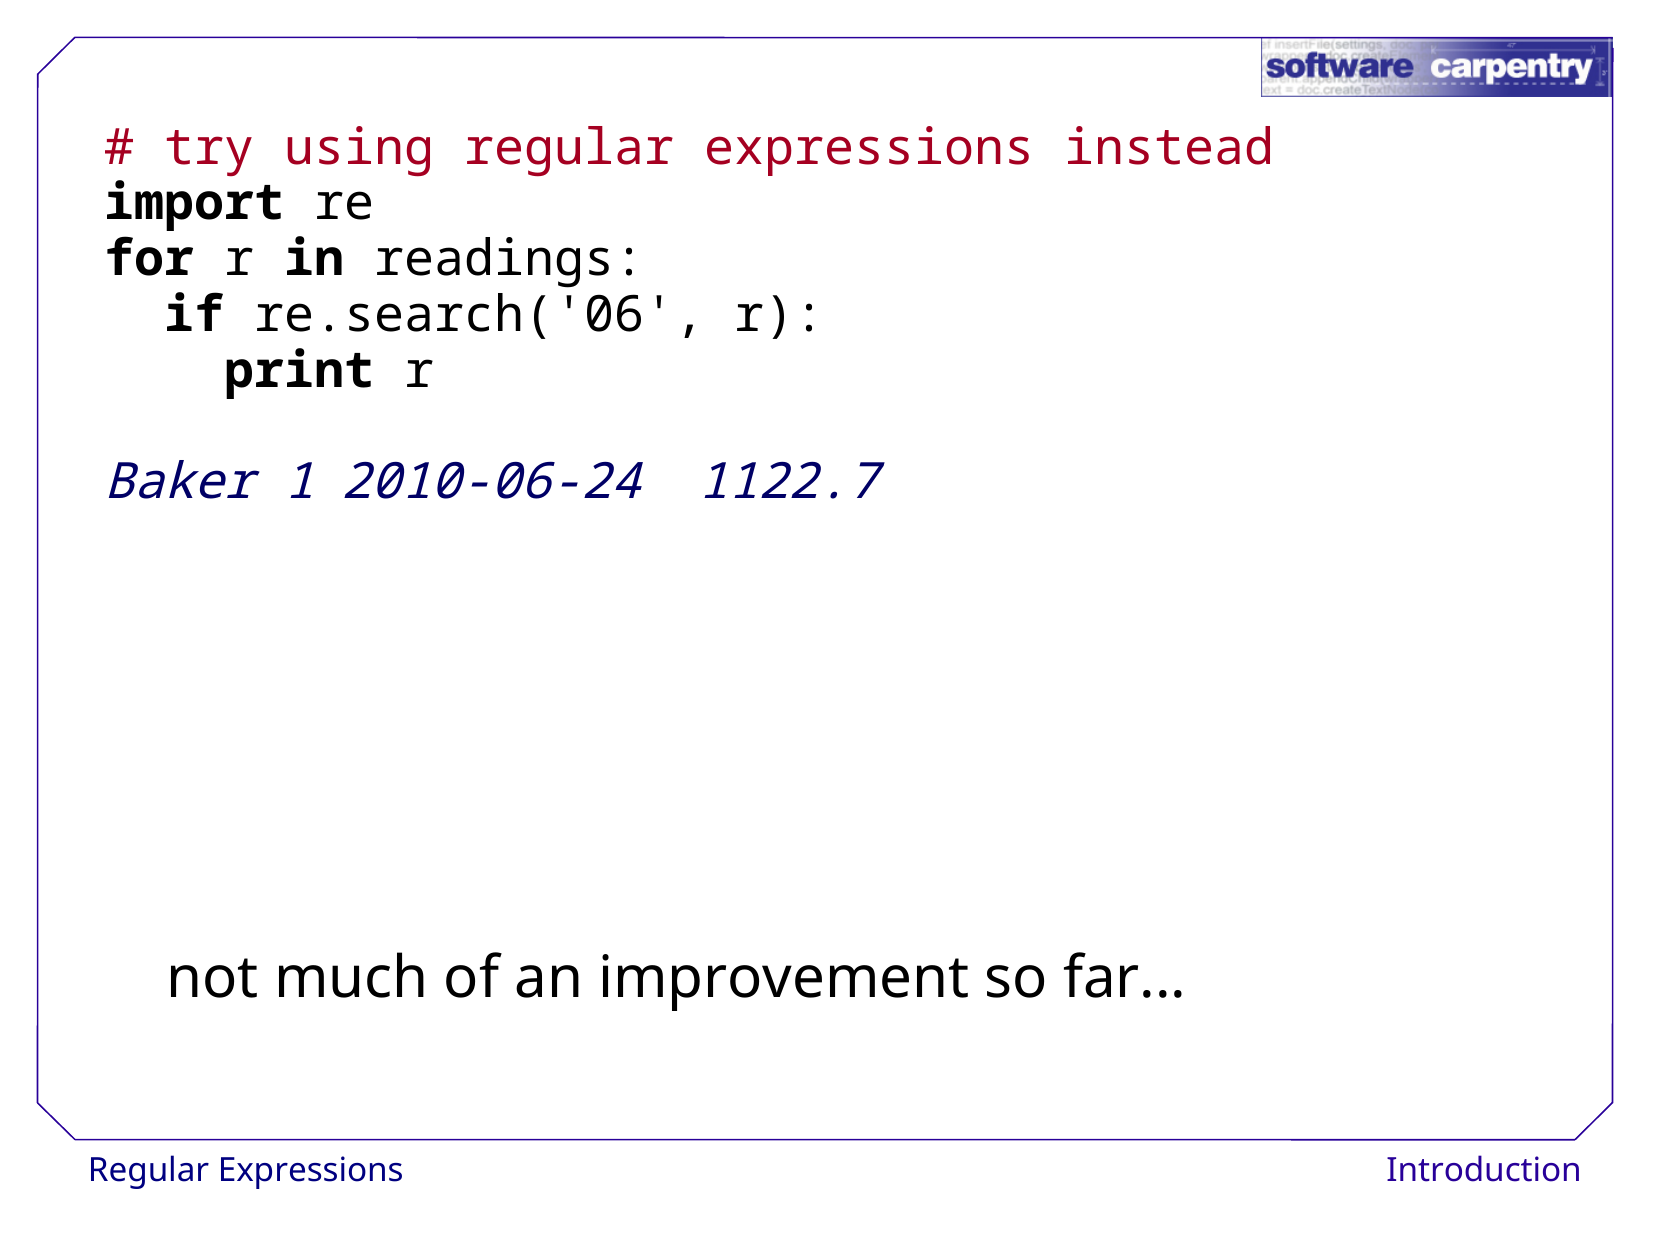

# try using regular expressions instead
import re
for r in readings:
 if re.search('06', r):
 print r
Baker 1	2010-06-24	1122.7
not much of an improvement so far...